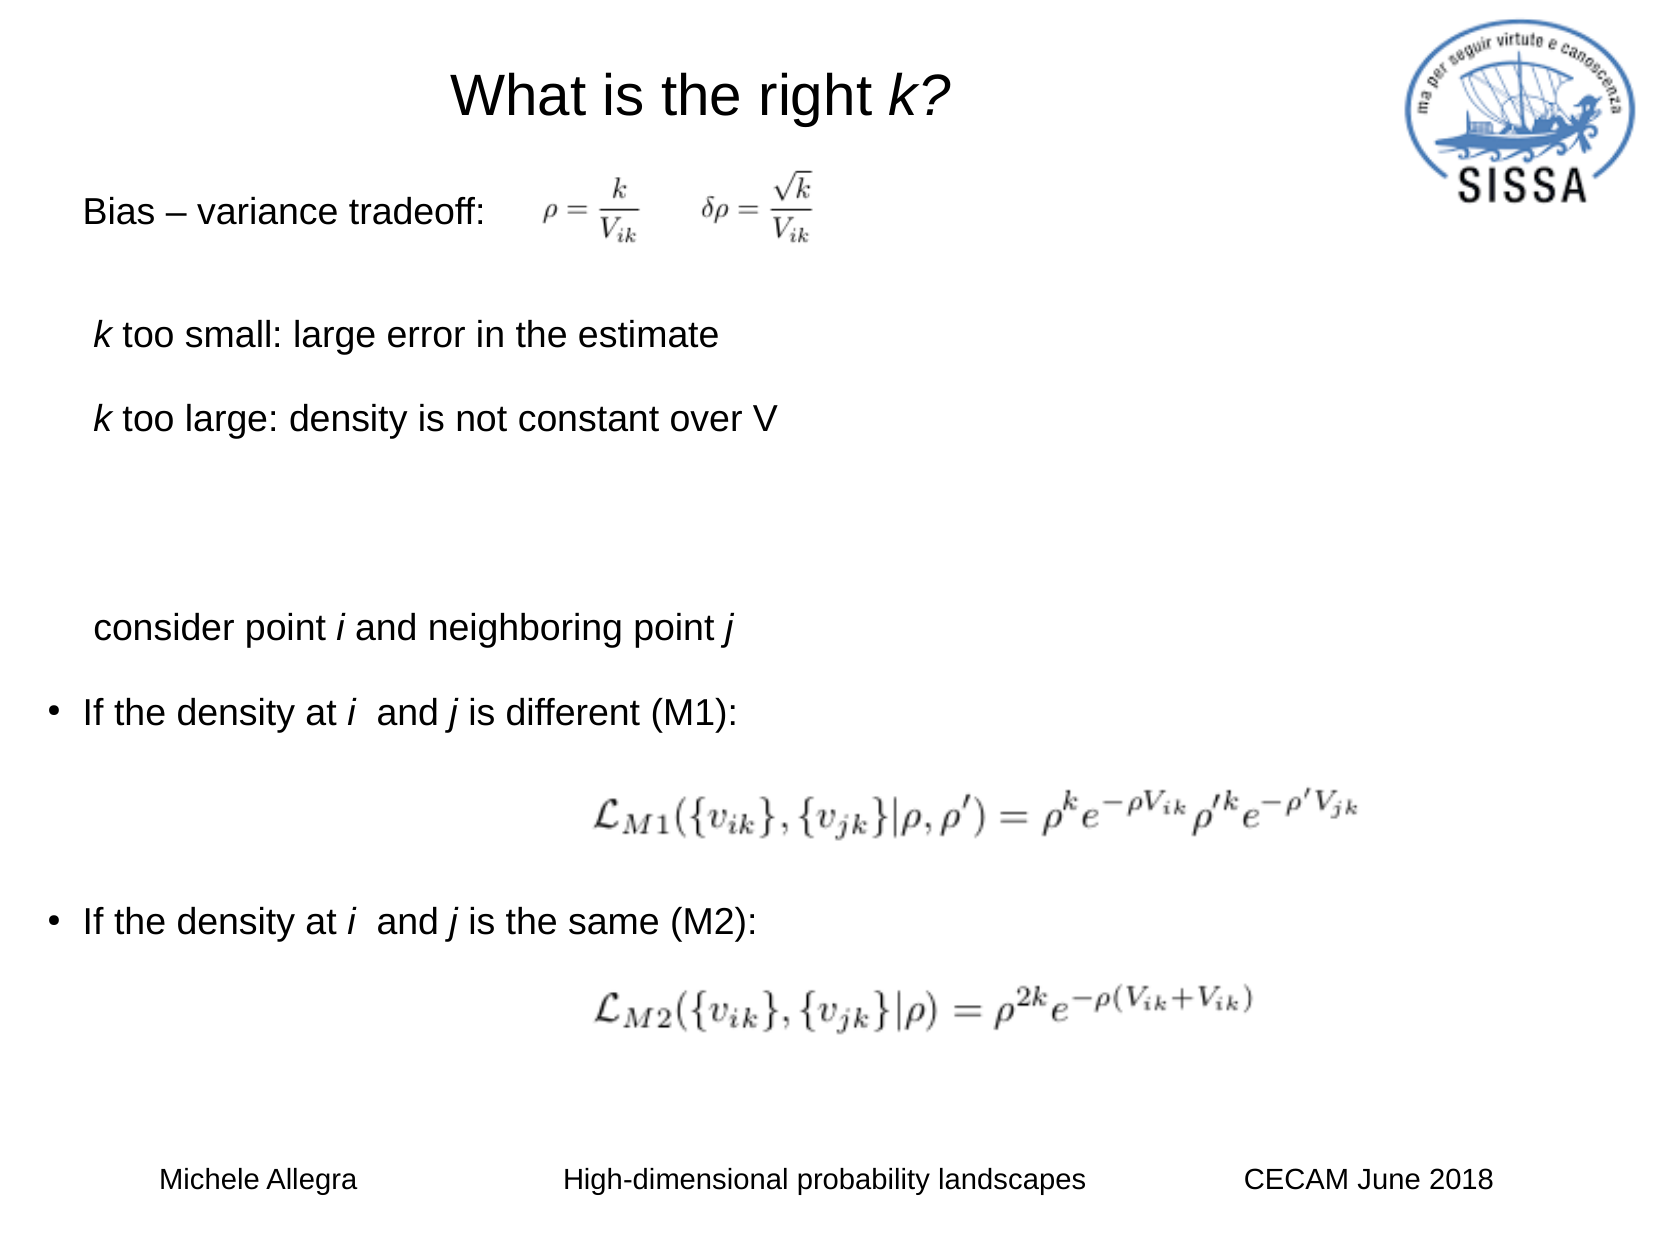

Bias – variance tradeoff:
# What is the right k?
 k too small: large error in the estimate
 k too large: density is not constant over V
 consider point i and neighboring point j
If the density at i and j is different (M1):
If the density at i and j is the same (M2):
Michele Allegra High-dimensional probability landscapes CECAM June 2018